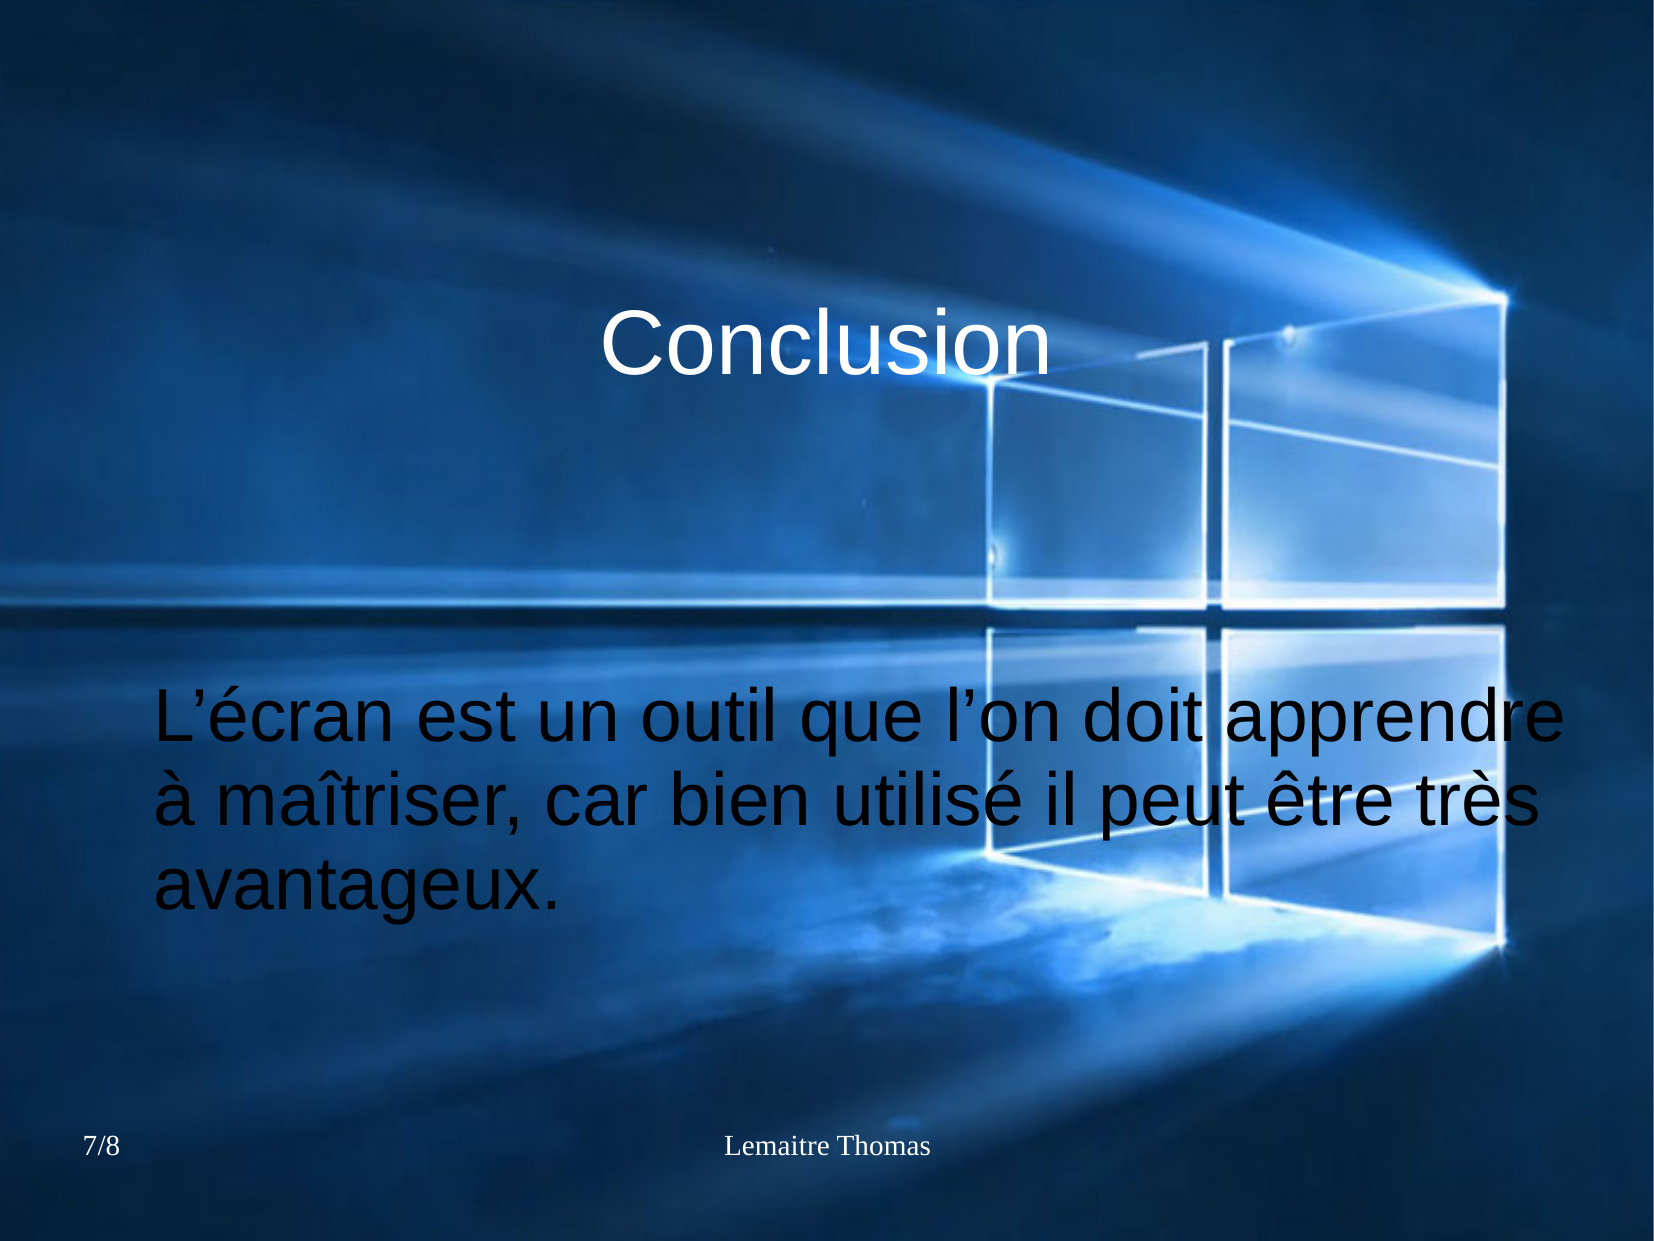

# Conclusion
L’écran est un outil que l’on doit apprendre à maîtriser, car bien utilisé il peut être très avantageux.